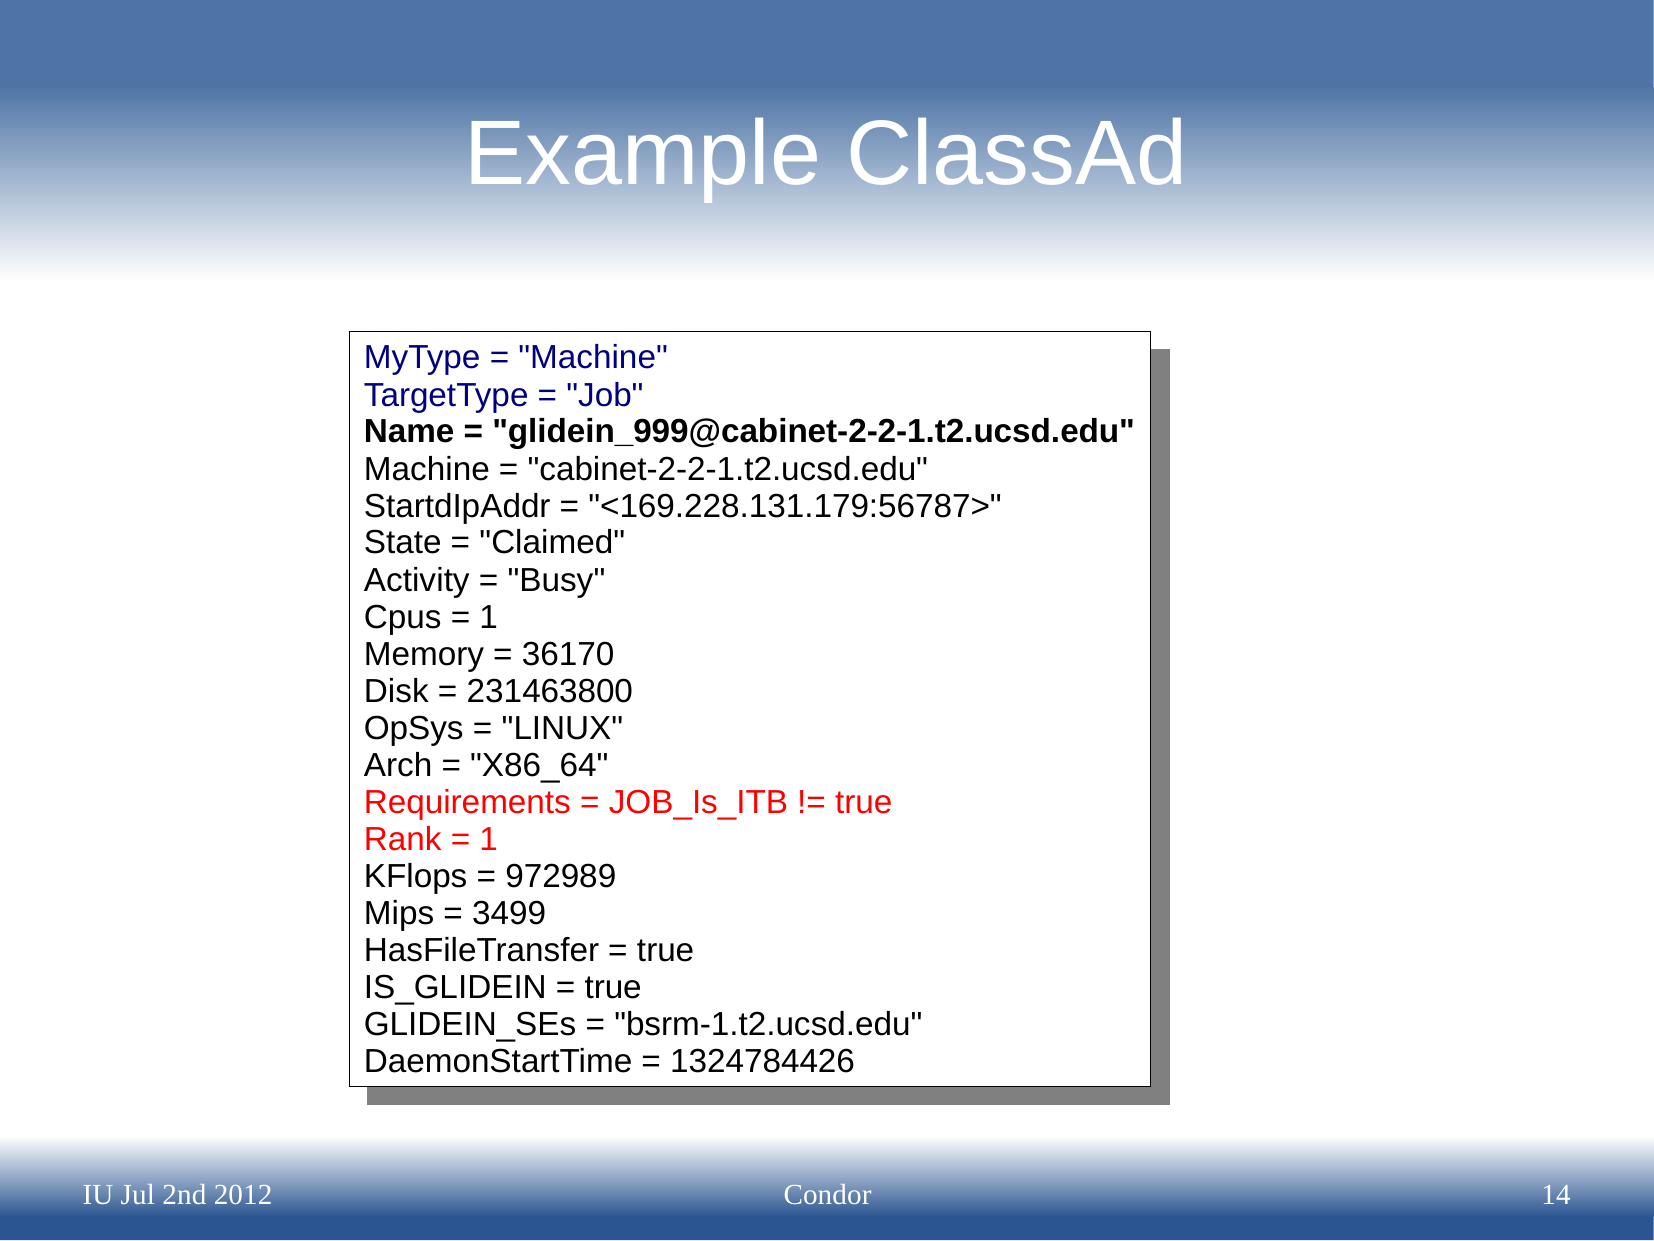

# Example ClassAd
MyType = "Machine"
TargetType = "Job"
Name = "glidein_999@cabinet-2-2-1.t2.ucsd.edu"
Machine = "cabinet-2-2-1.t2.ucsd.edu"
StartdIpAddr = "<169.228.131.179:56787>"
State = "Claimed"
Activity = "Busy"
Cpus = 1
Memory = 36170
Disk = 231463800
OpSys = "LINUX"
Arch = "X86_64"
Requirements = JOB_Is_ITB != true
Rank = 1
KFlops = 972989
Mips = 3499
HasFileTransfer = true
IS_GLIDEIN = true
GLIDEIN_SEs = "bsrm-1.t2.ucsd.edu"
DaemonStartTime = 1324784426
IU Jul 2nd 2012
Condor
14